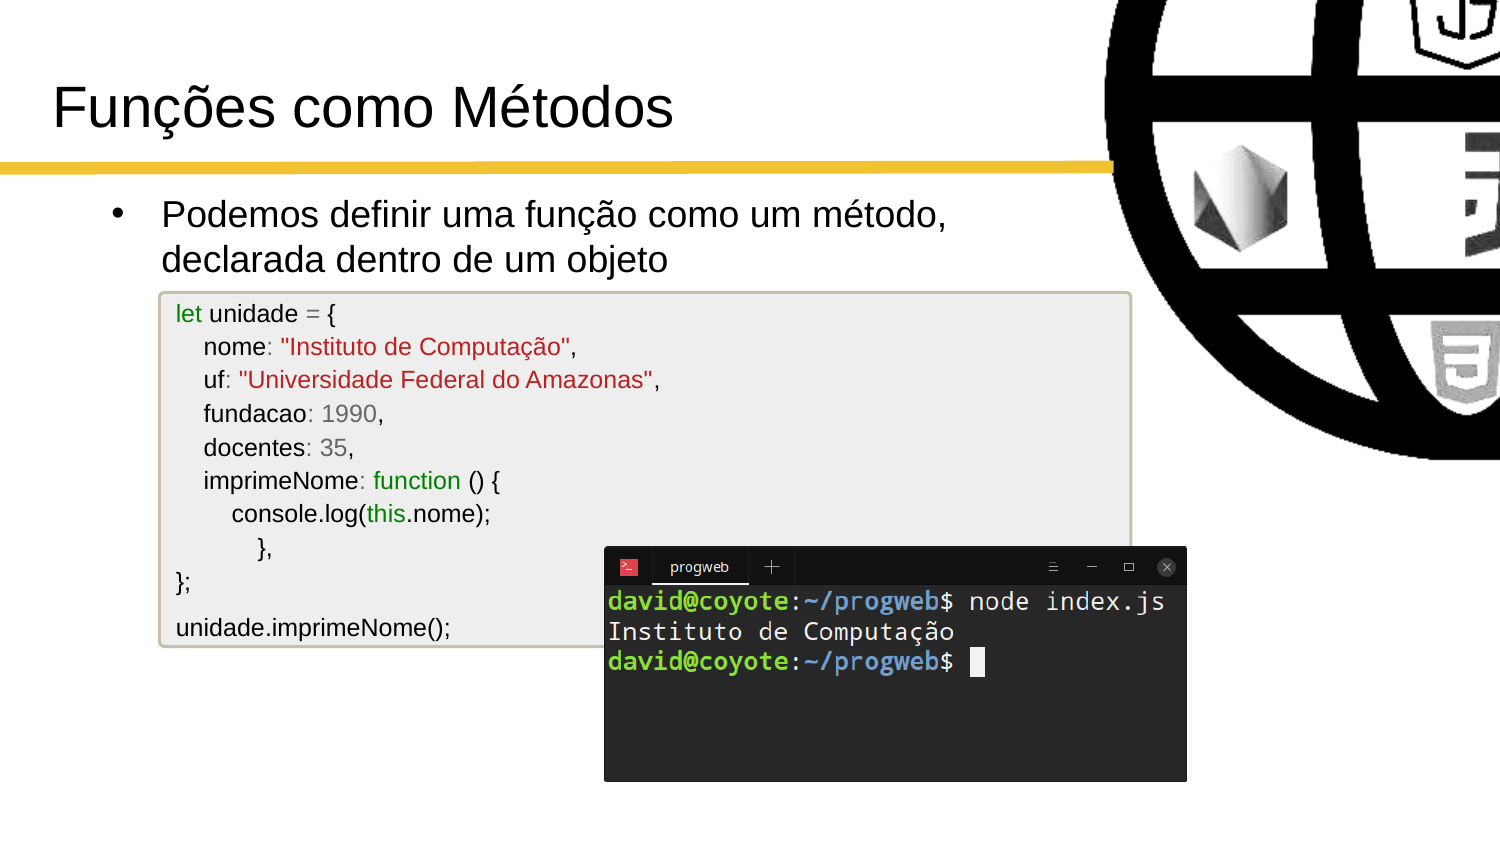

Funções como Métodos
Podemos definir uma função como um método, declarada dentro de um objeto
let unidade = {
 nome: "Instituto de Computação",
 uf: "Universidade Federal do Amazonas",
 fundacao: 1990,
 docentes: 35,
 imprimeNome: function () {
 console.log(this.nome);
	 },
};
unidade.imprimeNome();